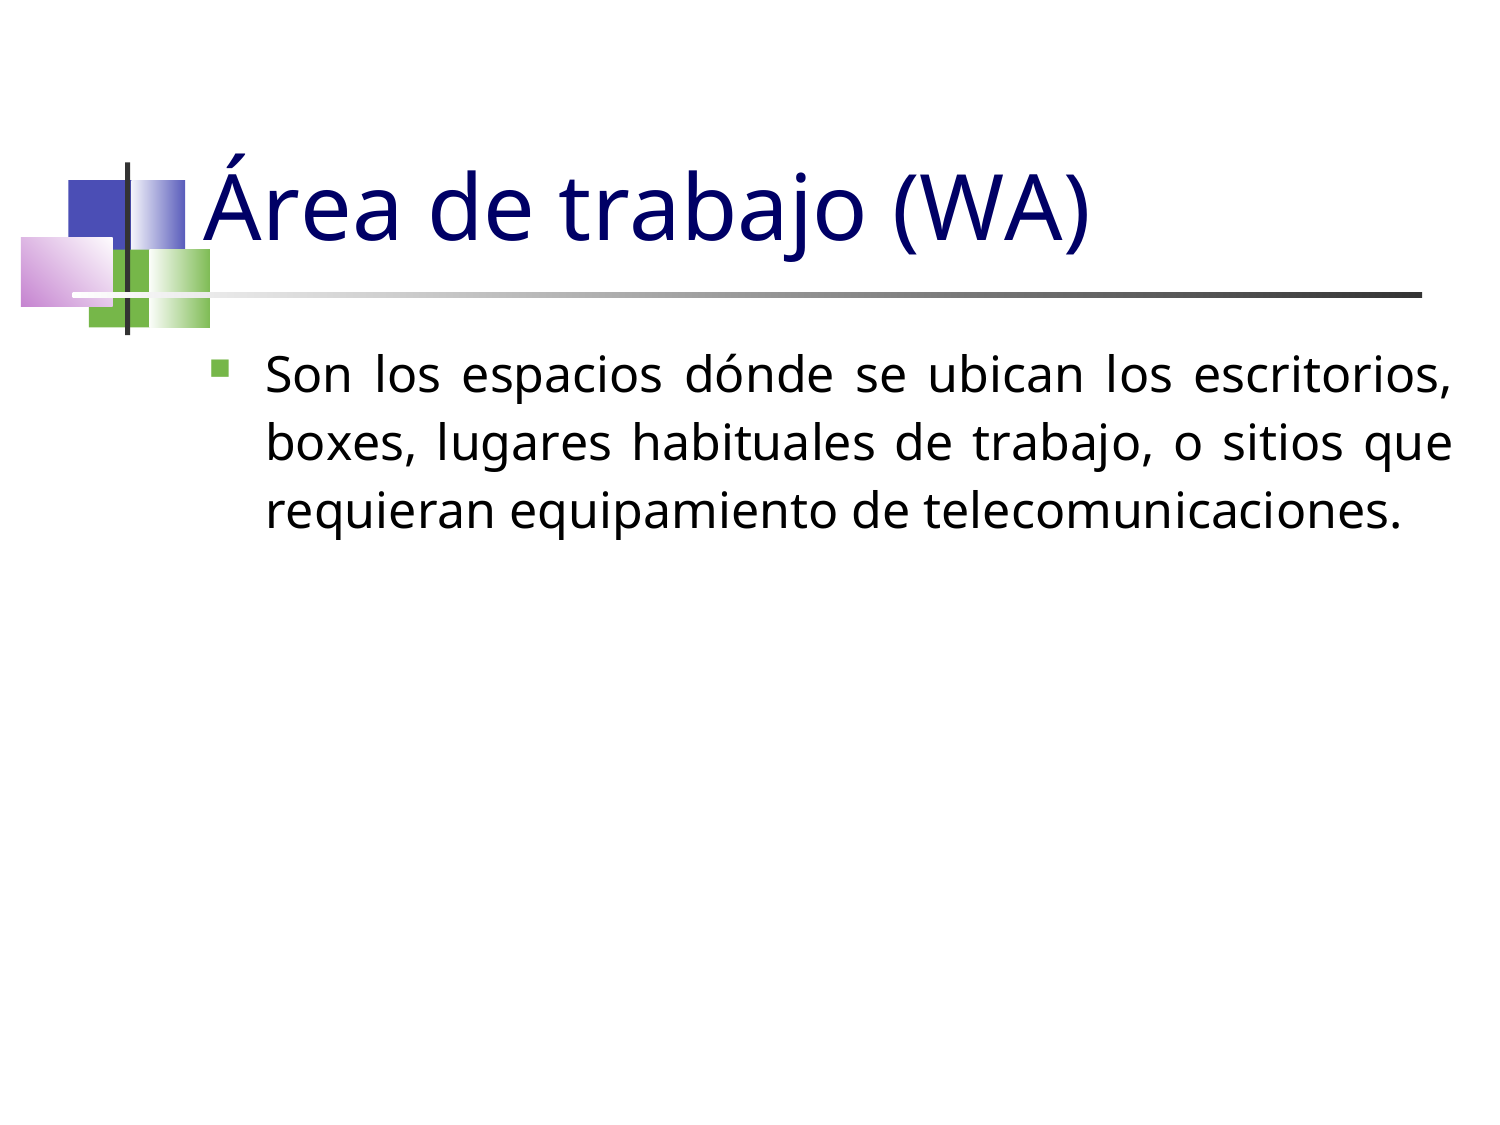

# Área de trabajo (WA)
Son los espacios dónde se ubican los escritorios, boxes, lugares habituales de trabajo, o sitios que requieran equipamiento de telecomunicaciones.